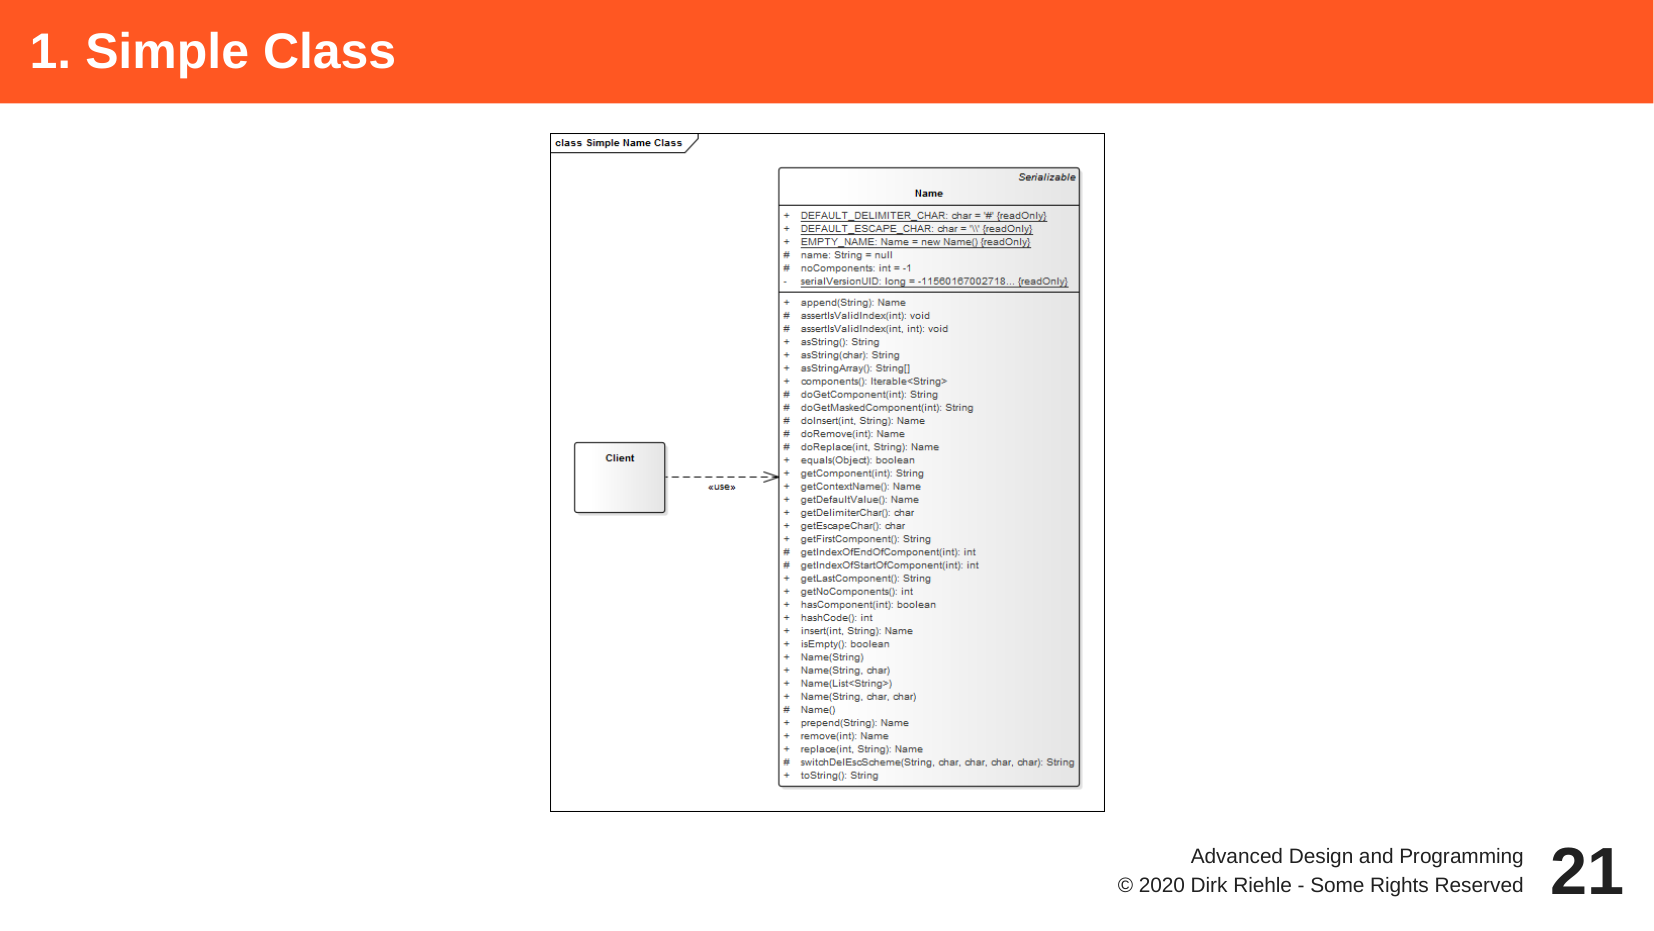

# 1. Simple Class
Advanced Design and Programming
21
© 2020 Dirk Riehle - Some Rights Reserved